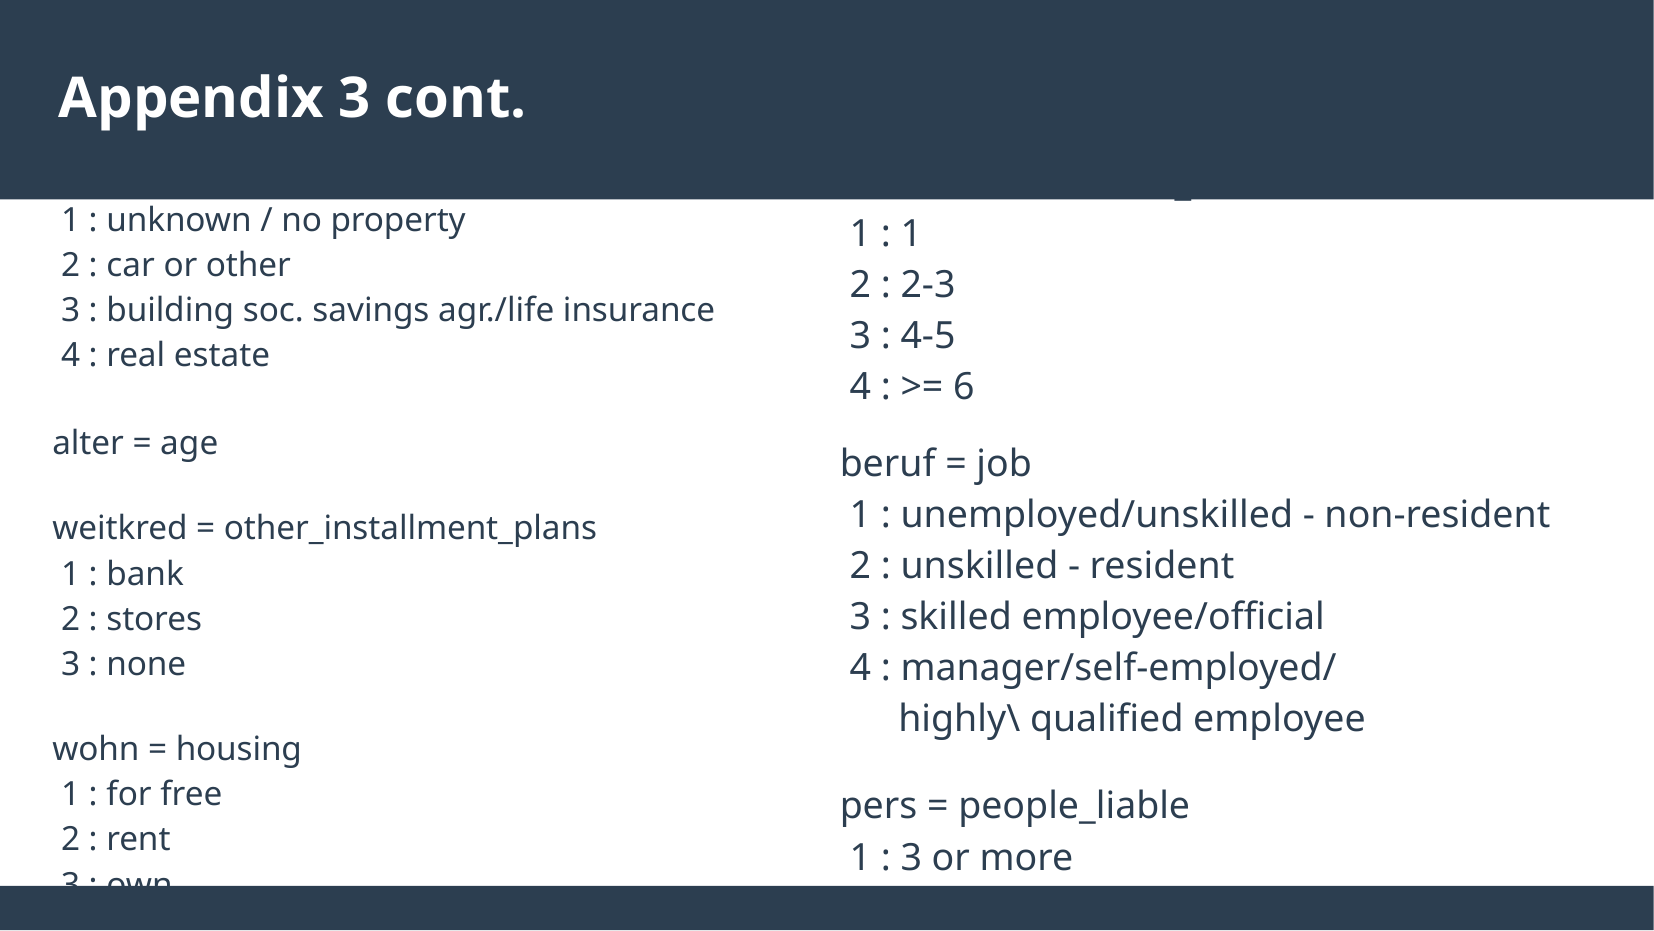

# Appendix 3 cont.
verm = property
 1 : unknown / no property
 2 : car or other
 3 : building soc. savings agr./life insurance
 4 : real estate
alter = age
weitkred = other_installment_plans
 1 : bank
 2 : stores
 3 : none
wohn = housing
 1 : for free
 2 : rent
 3 : own
bishkred = number_credits
 1 : 1
 2 : 2-3
 3 : 4-5
 4 : >= 6
beruf = job
 1 : unemployed/unskilled - non-resident
 2 : unskilled - resident
 3 : skilled employee/official
 4 : manager/self-employed/
 highly\ qualified employee
pers = people_liable
 1 : 3 or more
 2 : 0 to 2